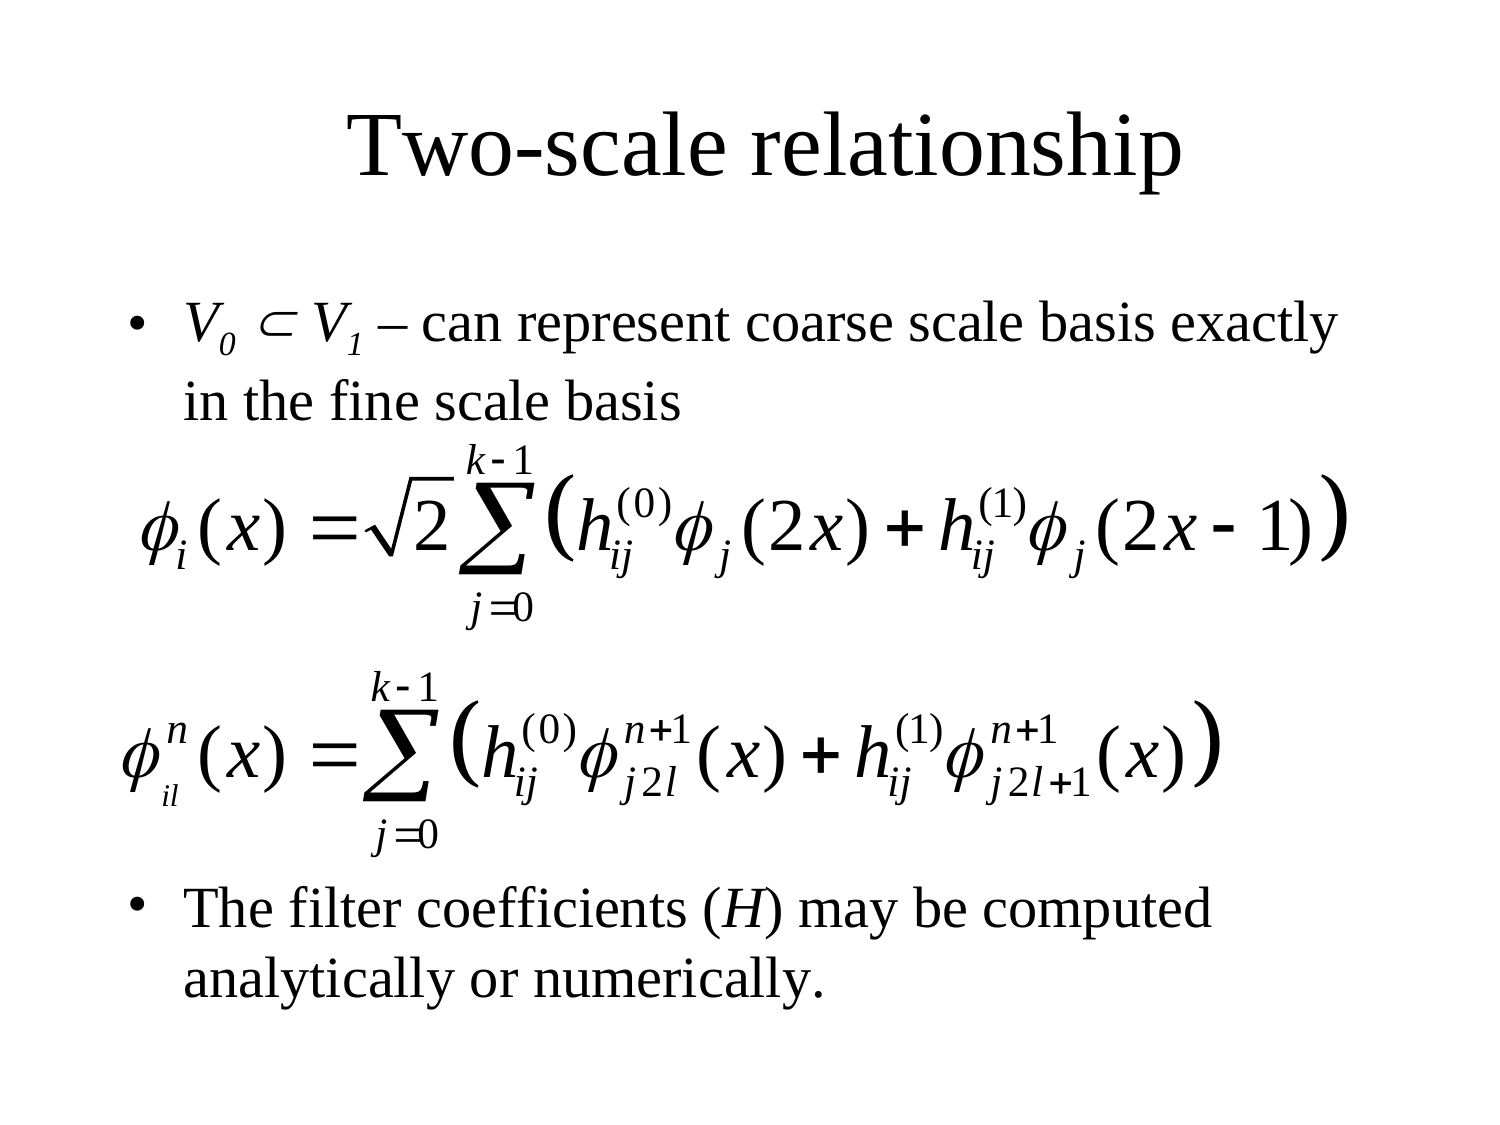

# Two-scale relationship
V0  V1 – can represent coarse scale basis exactly in the fine scale basis
The filter coefficients (H) may be computed analytically or numerically.